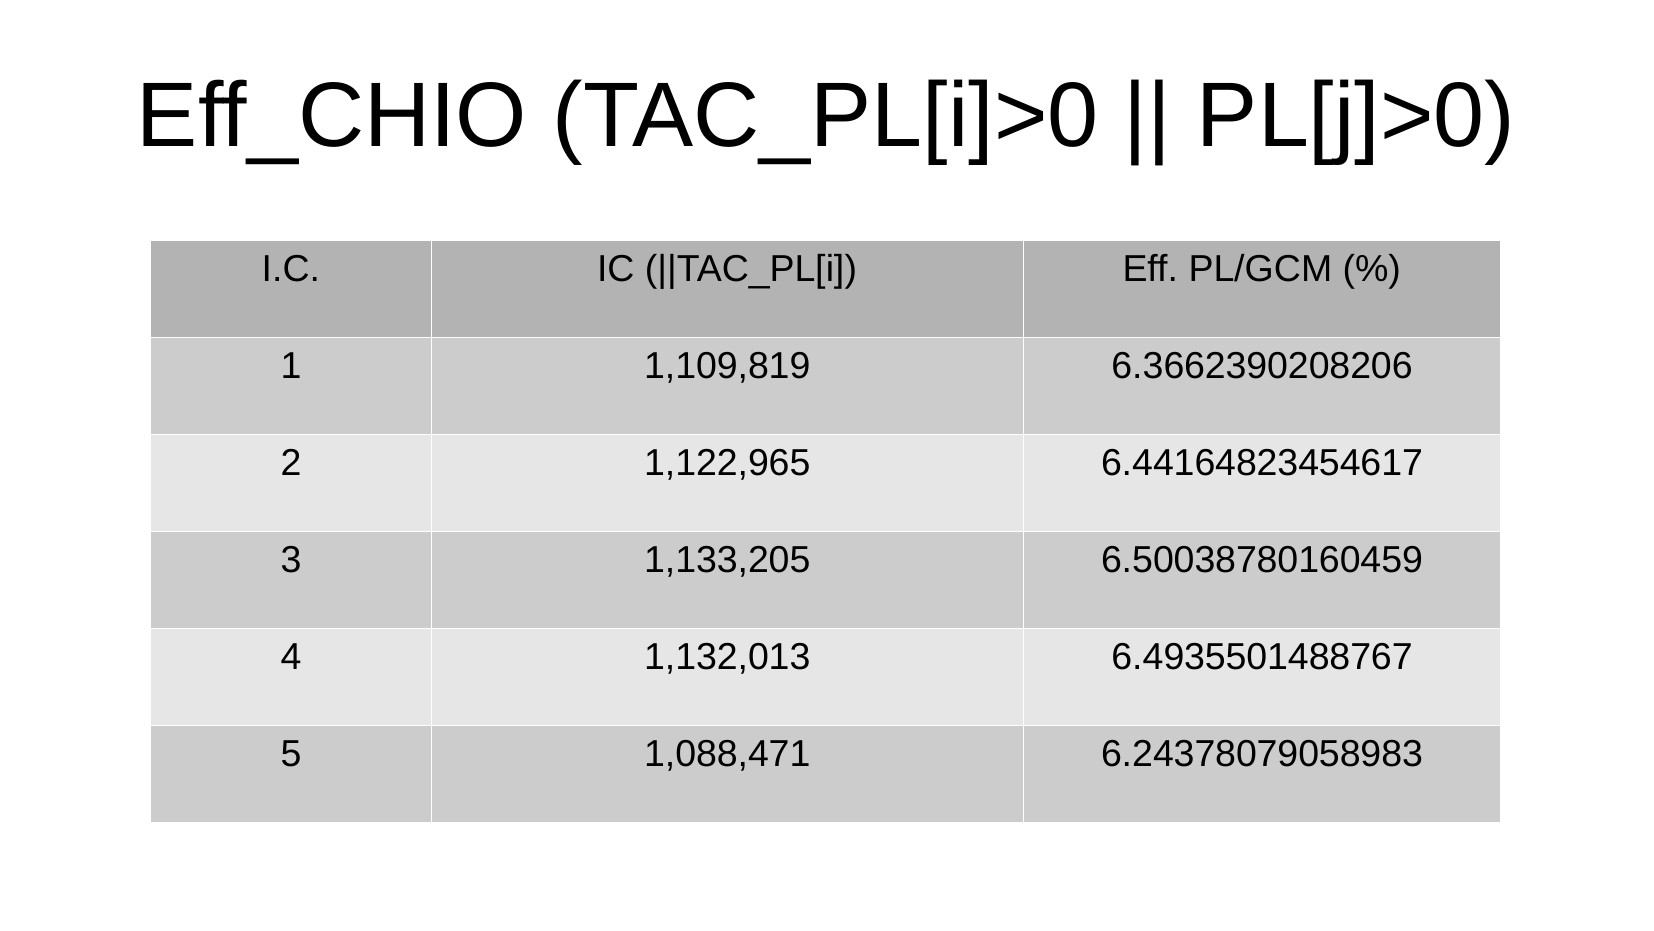

# Eff_CHIO (TAC_PL[i]>0 || PL[j]>0)
| I.C. | IC (||TAC\_PL[i]) | Eff. PL/GCM (%) |
| --- | --- | --- |
| 1 | 1,109,819 | 6.3662390208206 |
| 2 | 1,122,965 | 6.44164823454617 |
| 3 | 1,133,205 | 6.50038780160459 |
| 4 | 1,132,013 | 6.4935501488767 |
| 5 | 1,088,471 | 6.24378079058983 |